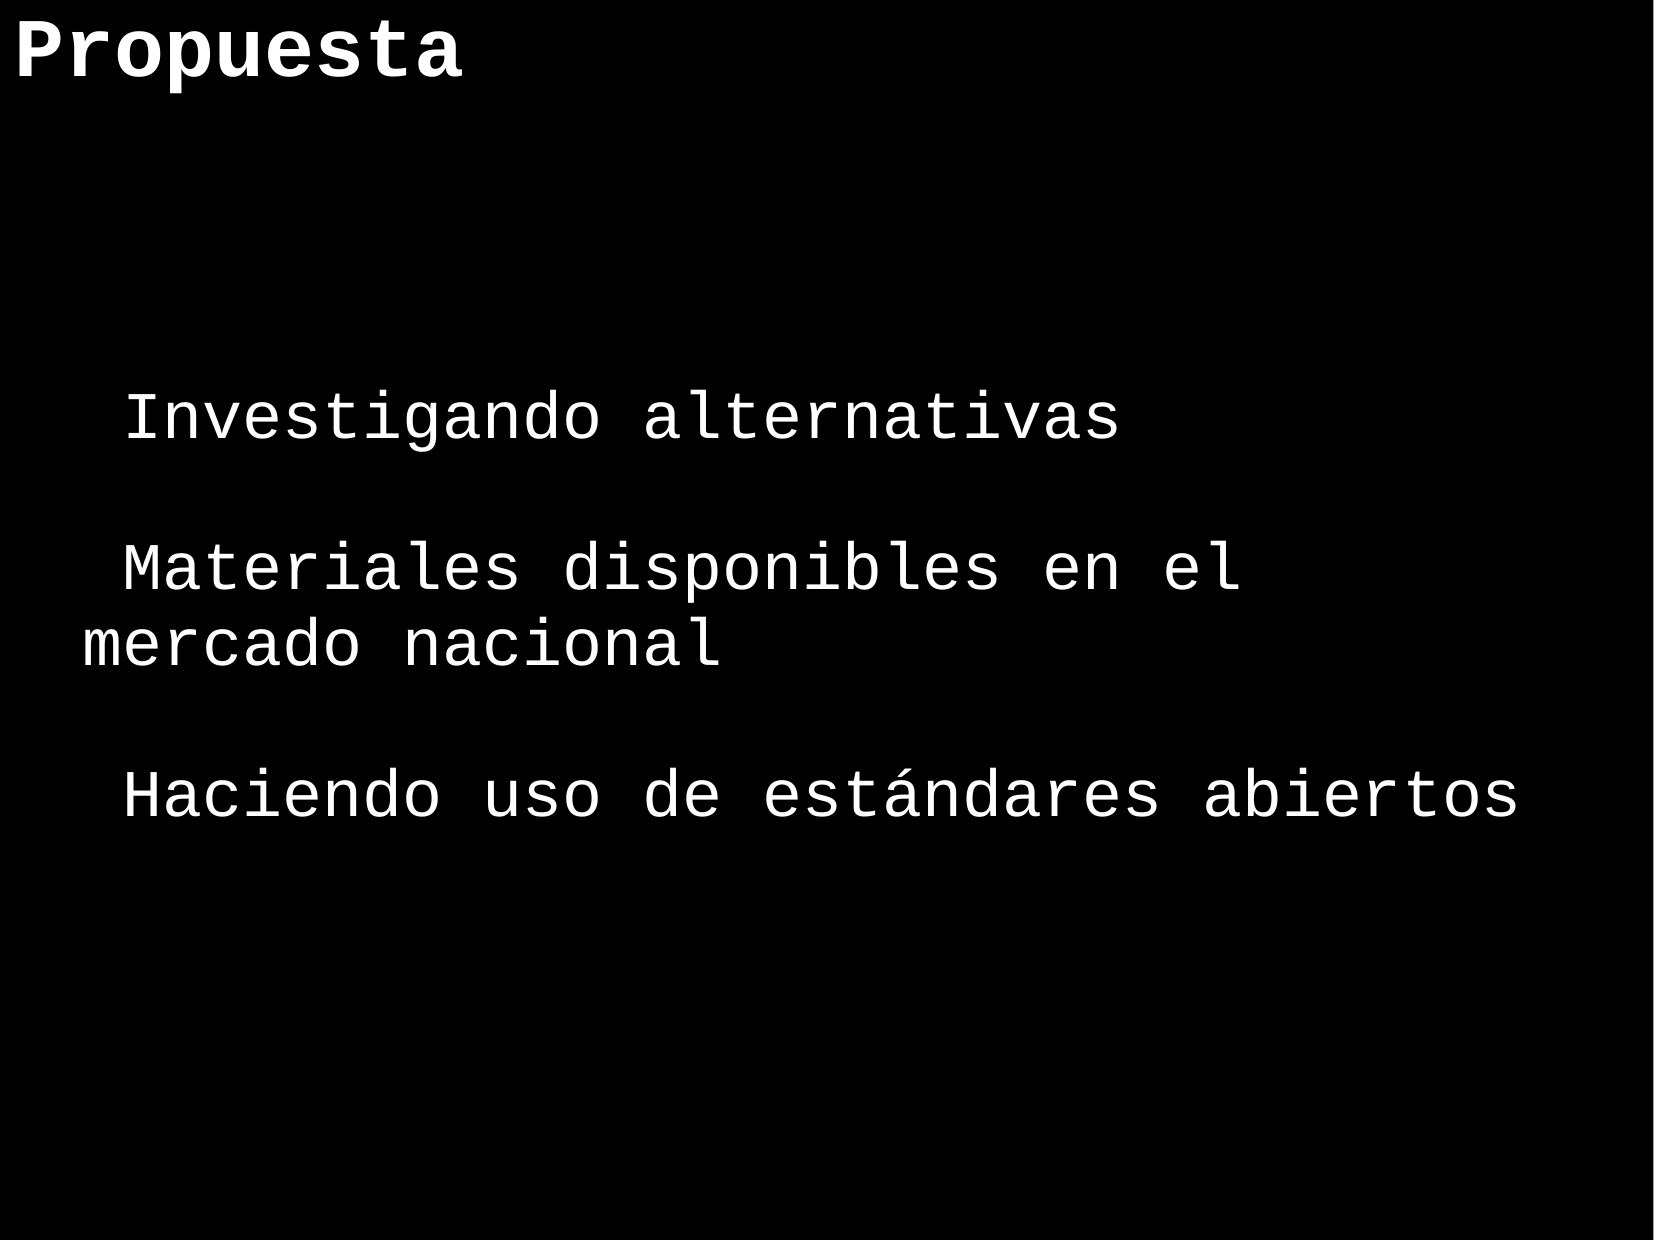

Propuesta
# Investigando alternativas
 Materiales disponibles en el 		 mercado nacional
 Haciendo uso de estándares abiertos